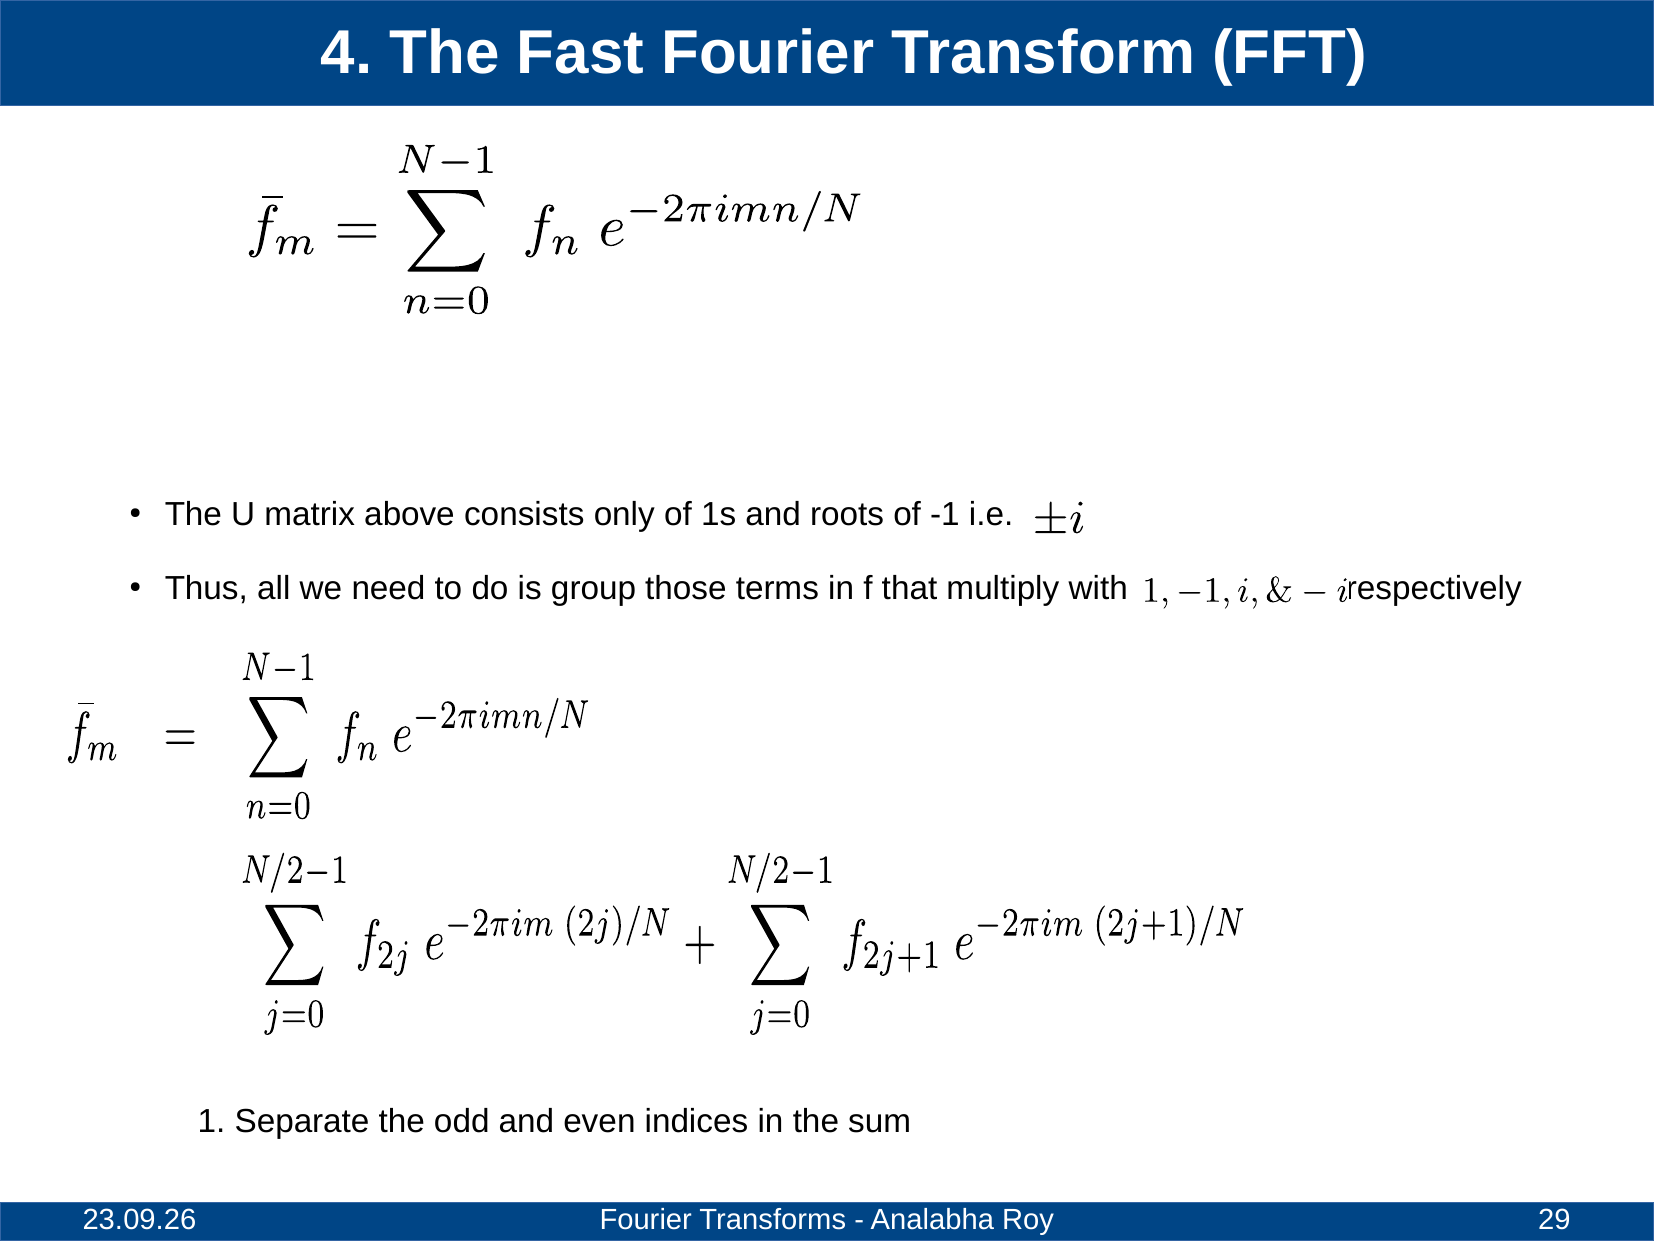

# 4. The Fast Fourier Transform (FFT)
The U matrix above consists only of 1s and roots of -1 i.e.
Thus, all we need to do is group those terms in f that multiply with 		 respectively
1. Separate the odd and even indices in the sum
Your name here (insert->page number)
29